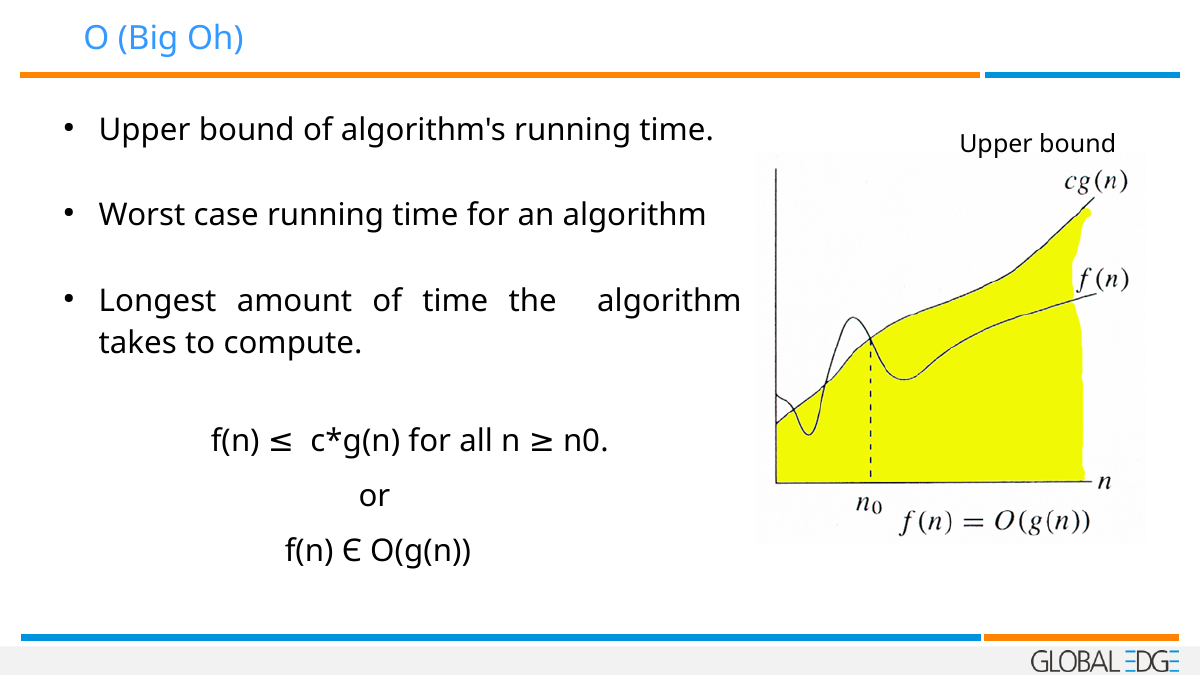

# O (Big Oh)
Upper bound of algorithm's running time.
Worst case running time for an algorithm
Longest amount of time the algorithm takes to compute.
		f(n) ≤ c*g(n) for all n ≥ n0.
				or
			f(n) Є O(g(n))
Upper bound